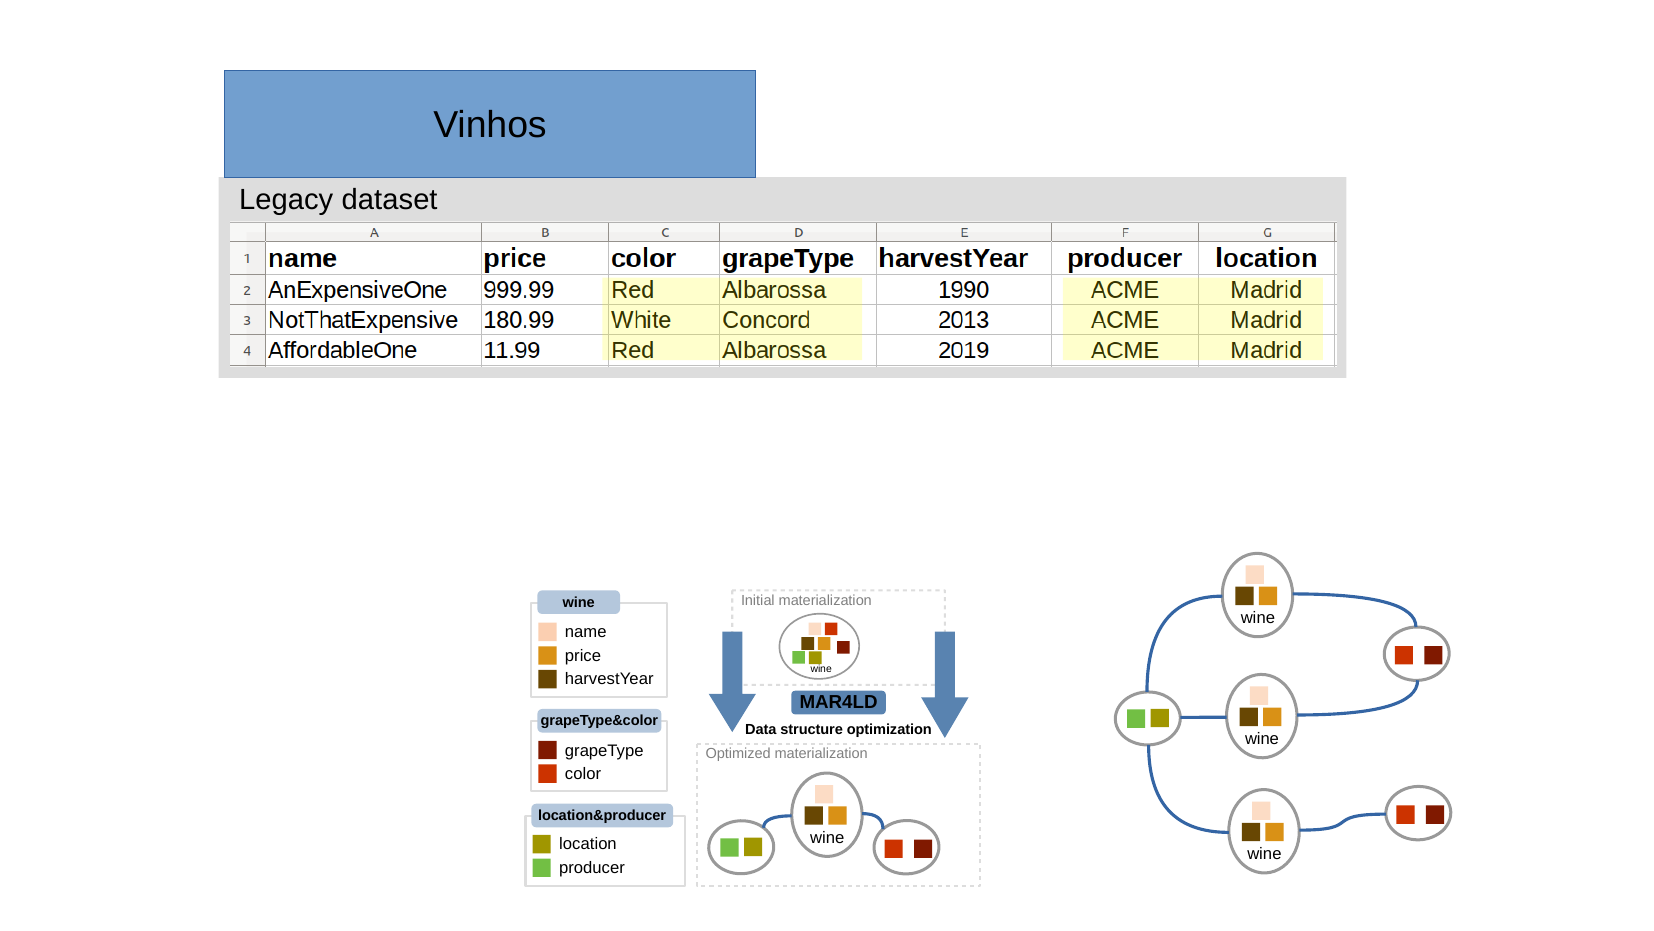

Vinhos
Legacy dataset
Initial materialization
wine
wine
name
wine
price
harvestYear
MAR4LD
grapeType&color
Data structure optimization
wine
Optimized materialization
grapeType
color
location&producer
wine
wine
location
producer